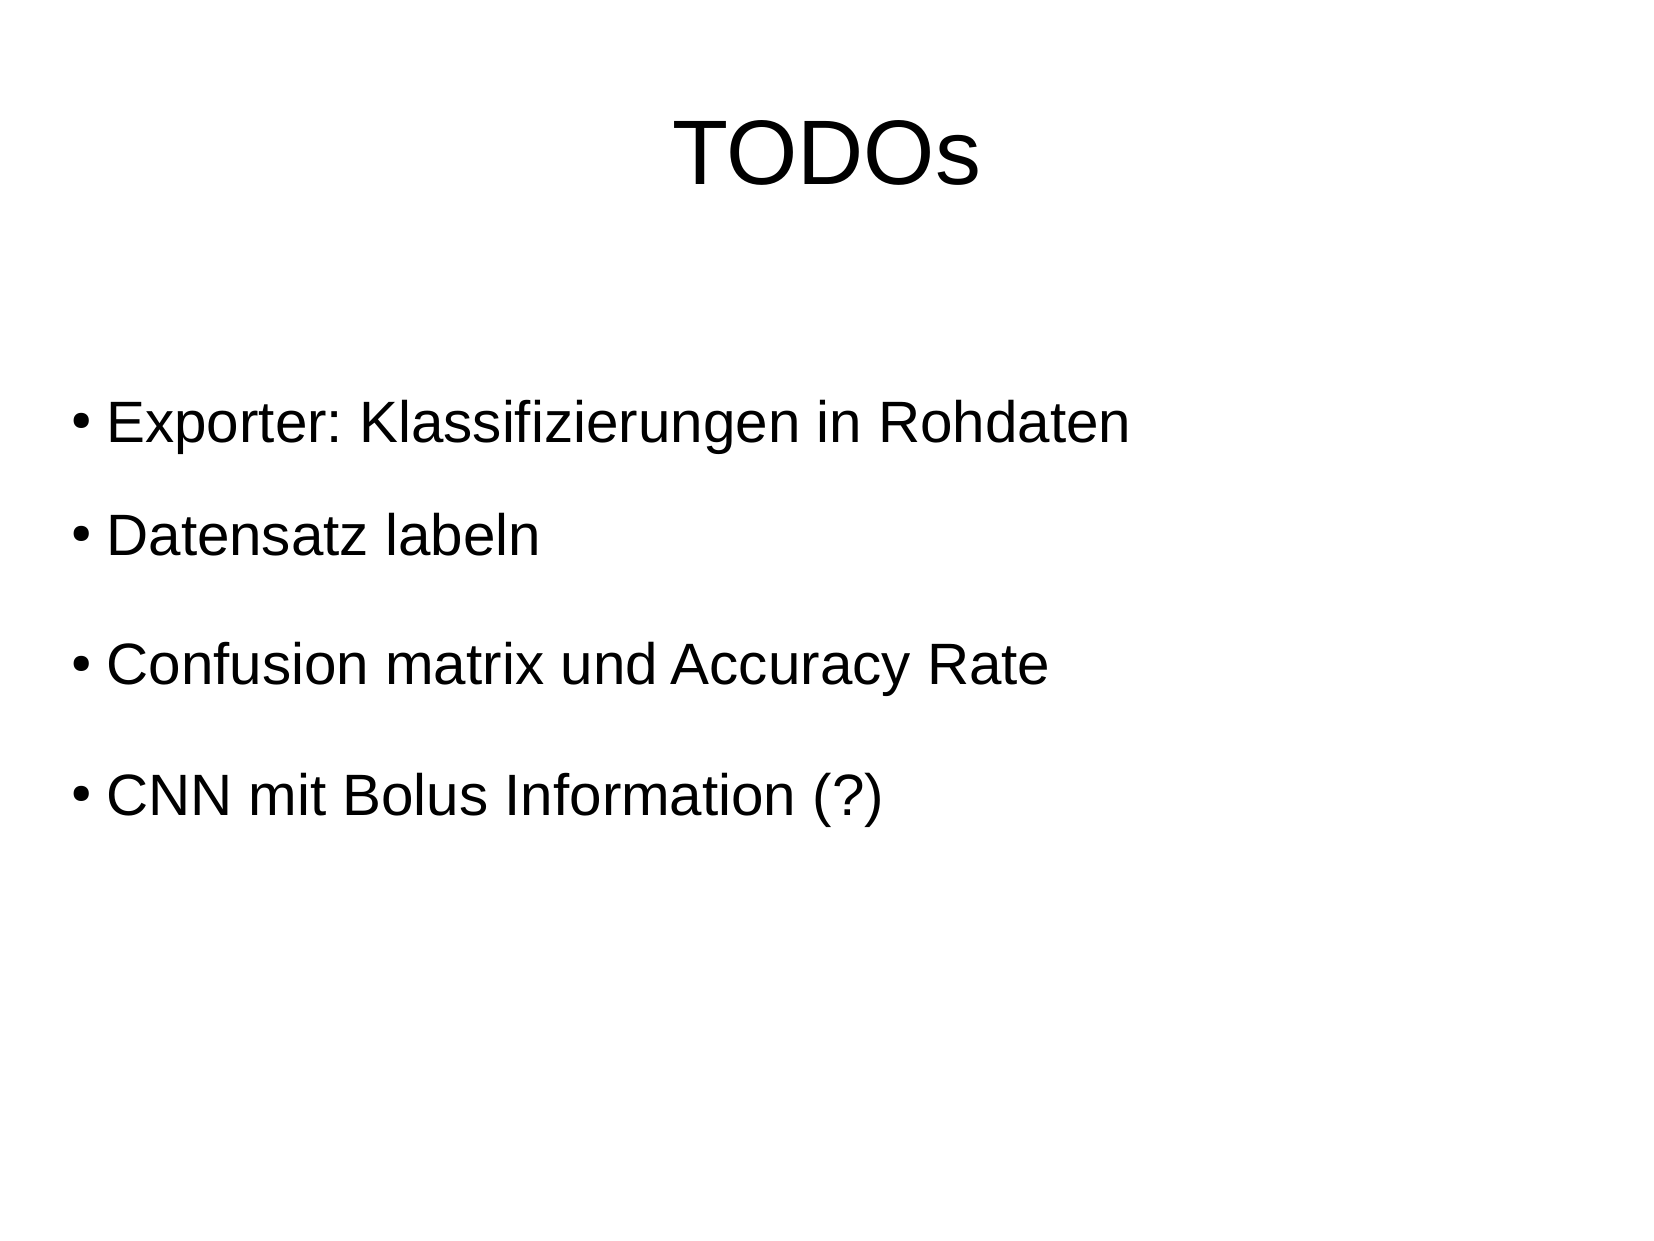

# TODOs
Exporter: Klassifizierungen in Rohdaten
Datensatz labeln
Confusion matrix und Accuracy Rate
CNN mit Bolus Information (?)